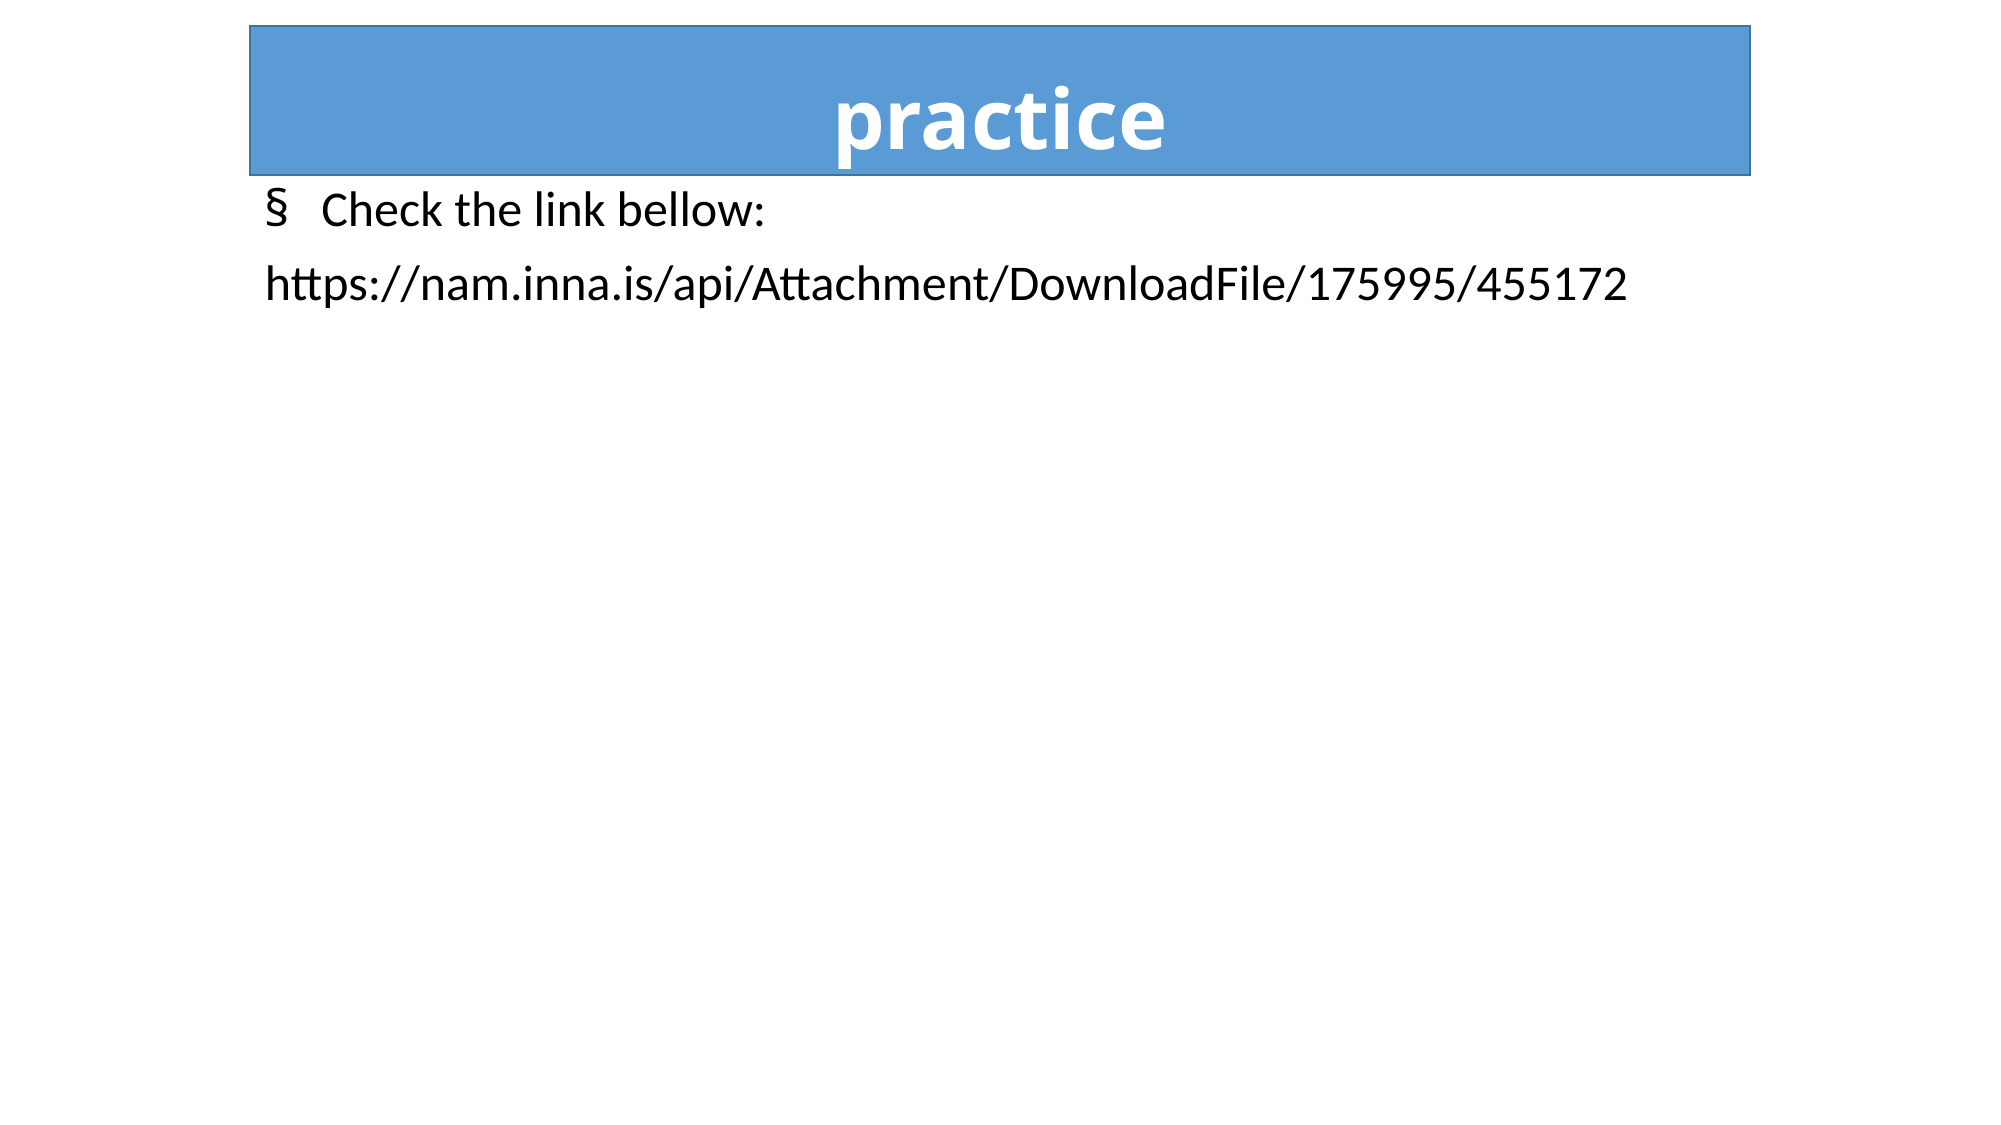

# practice
Check the link bellow:
https://nam.inna.is/api/Attachment/DownloadFile/175995/455172